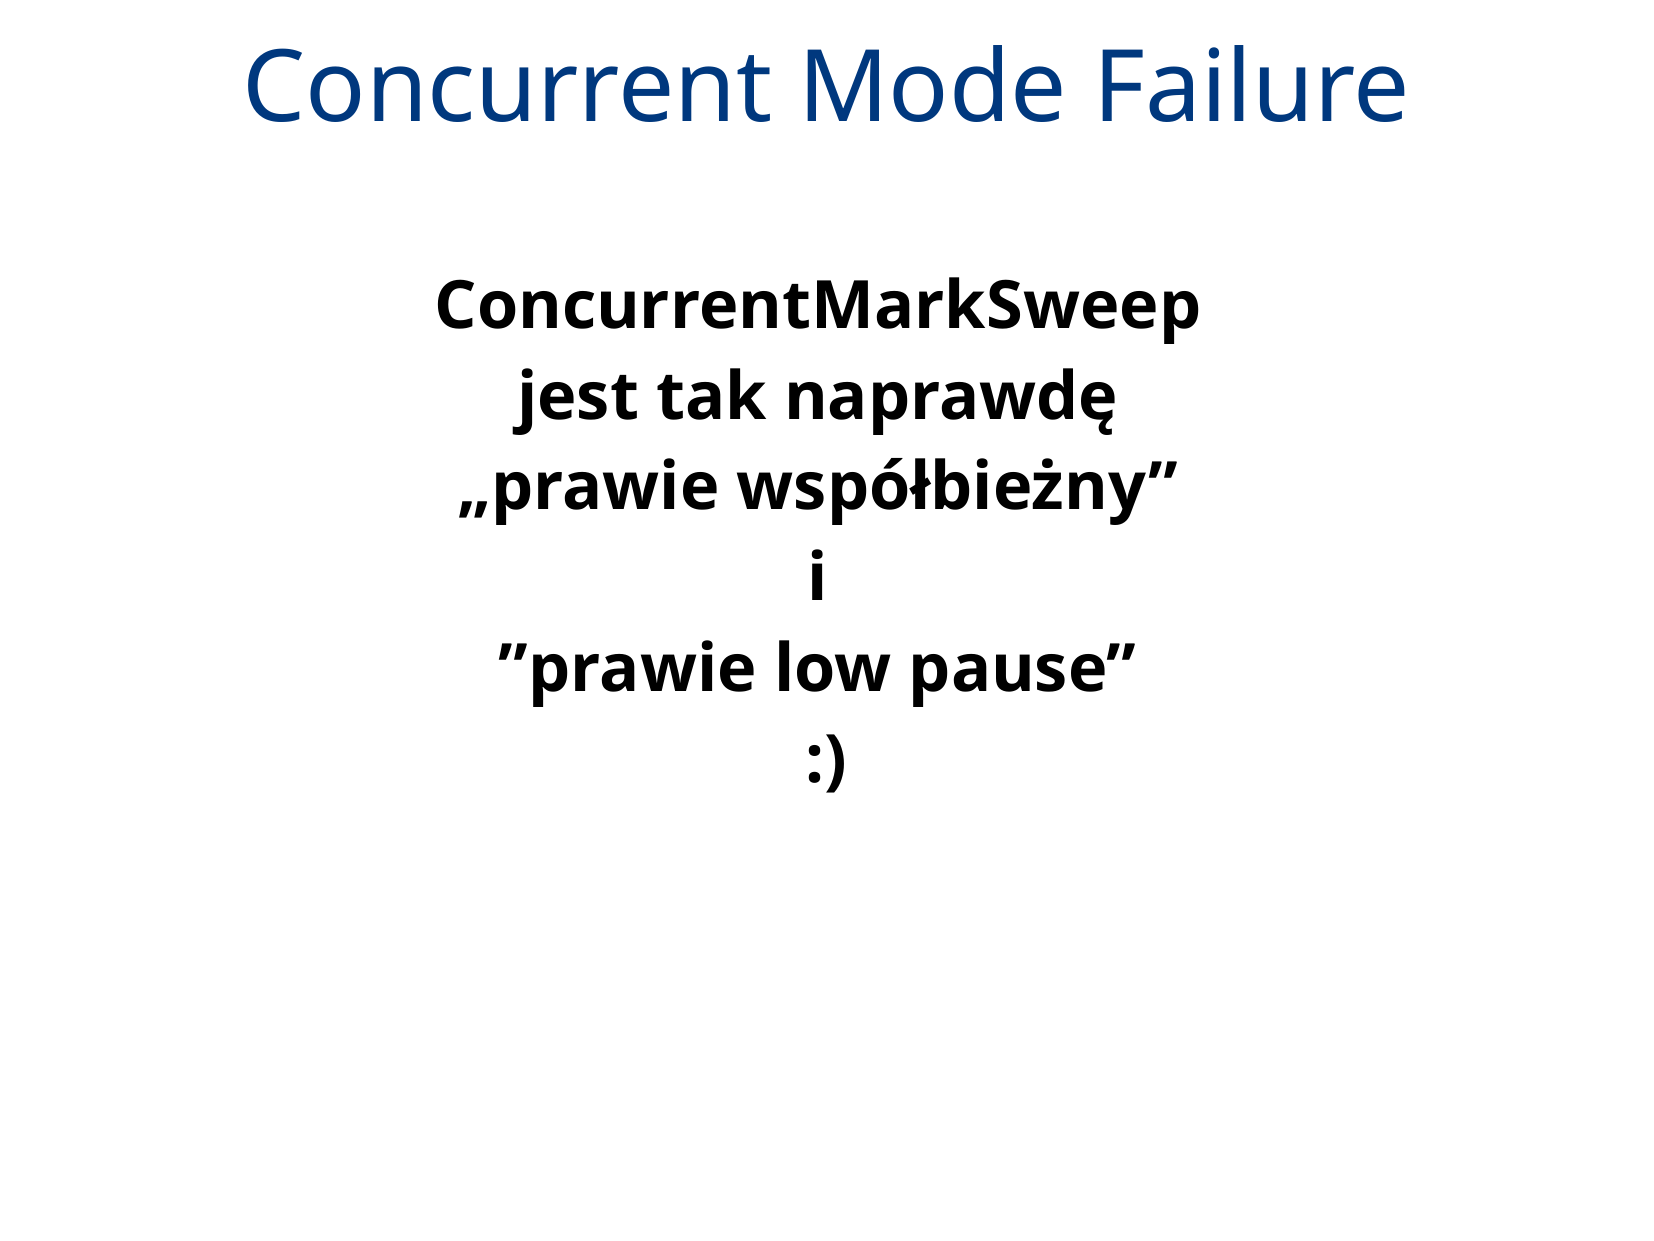

ConcurrentMarkSweep
jest tak naprawdę
„prawie współbieżny”
i
”prawie low pause”
:)
# Concurrent Mode Failure